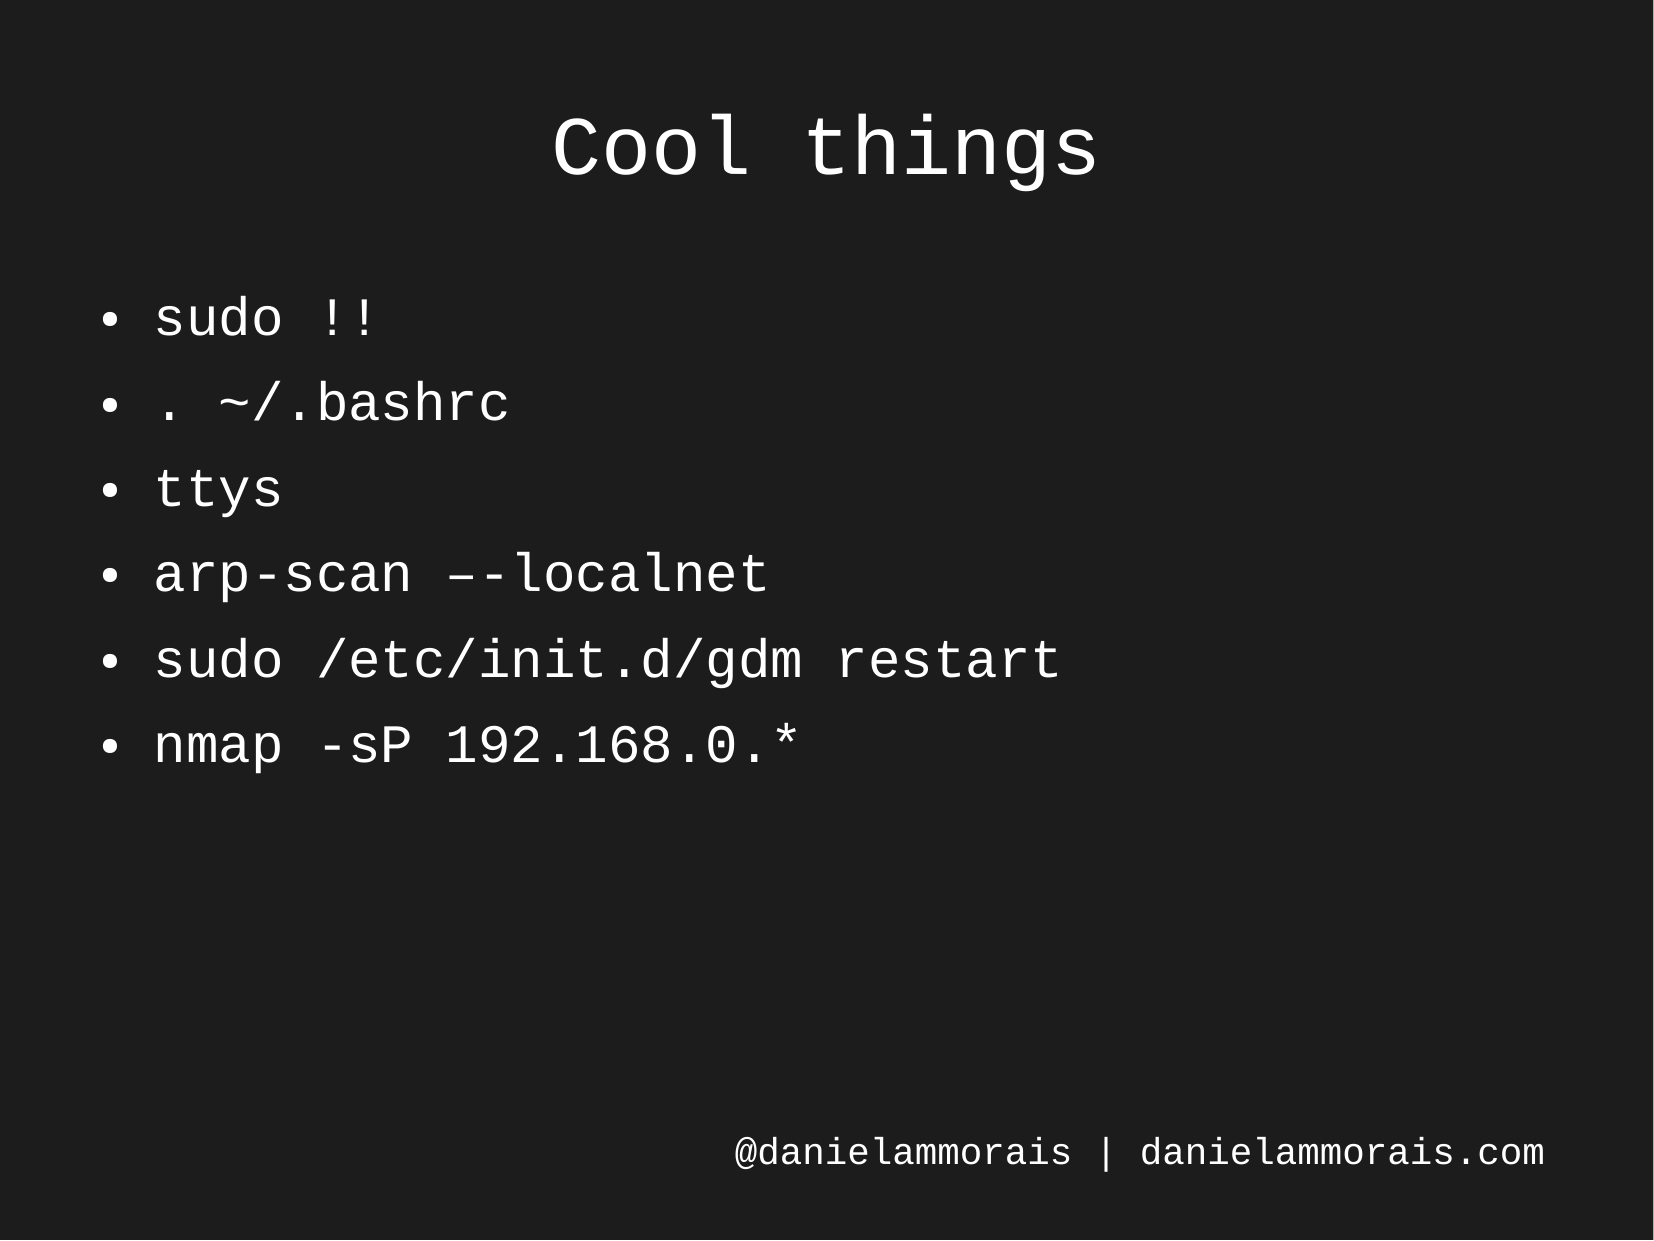

# Cool things
sudo !!
. ~/.bashrc
ttys
arp-scan –-localnet
sudo /etc/init.d/gdm restart
nmap -sP 192.168.0.*
@danielammorais | danielammorais.com